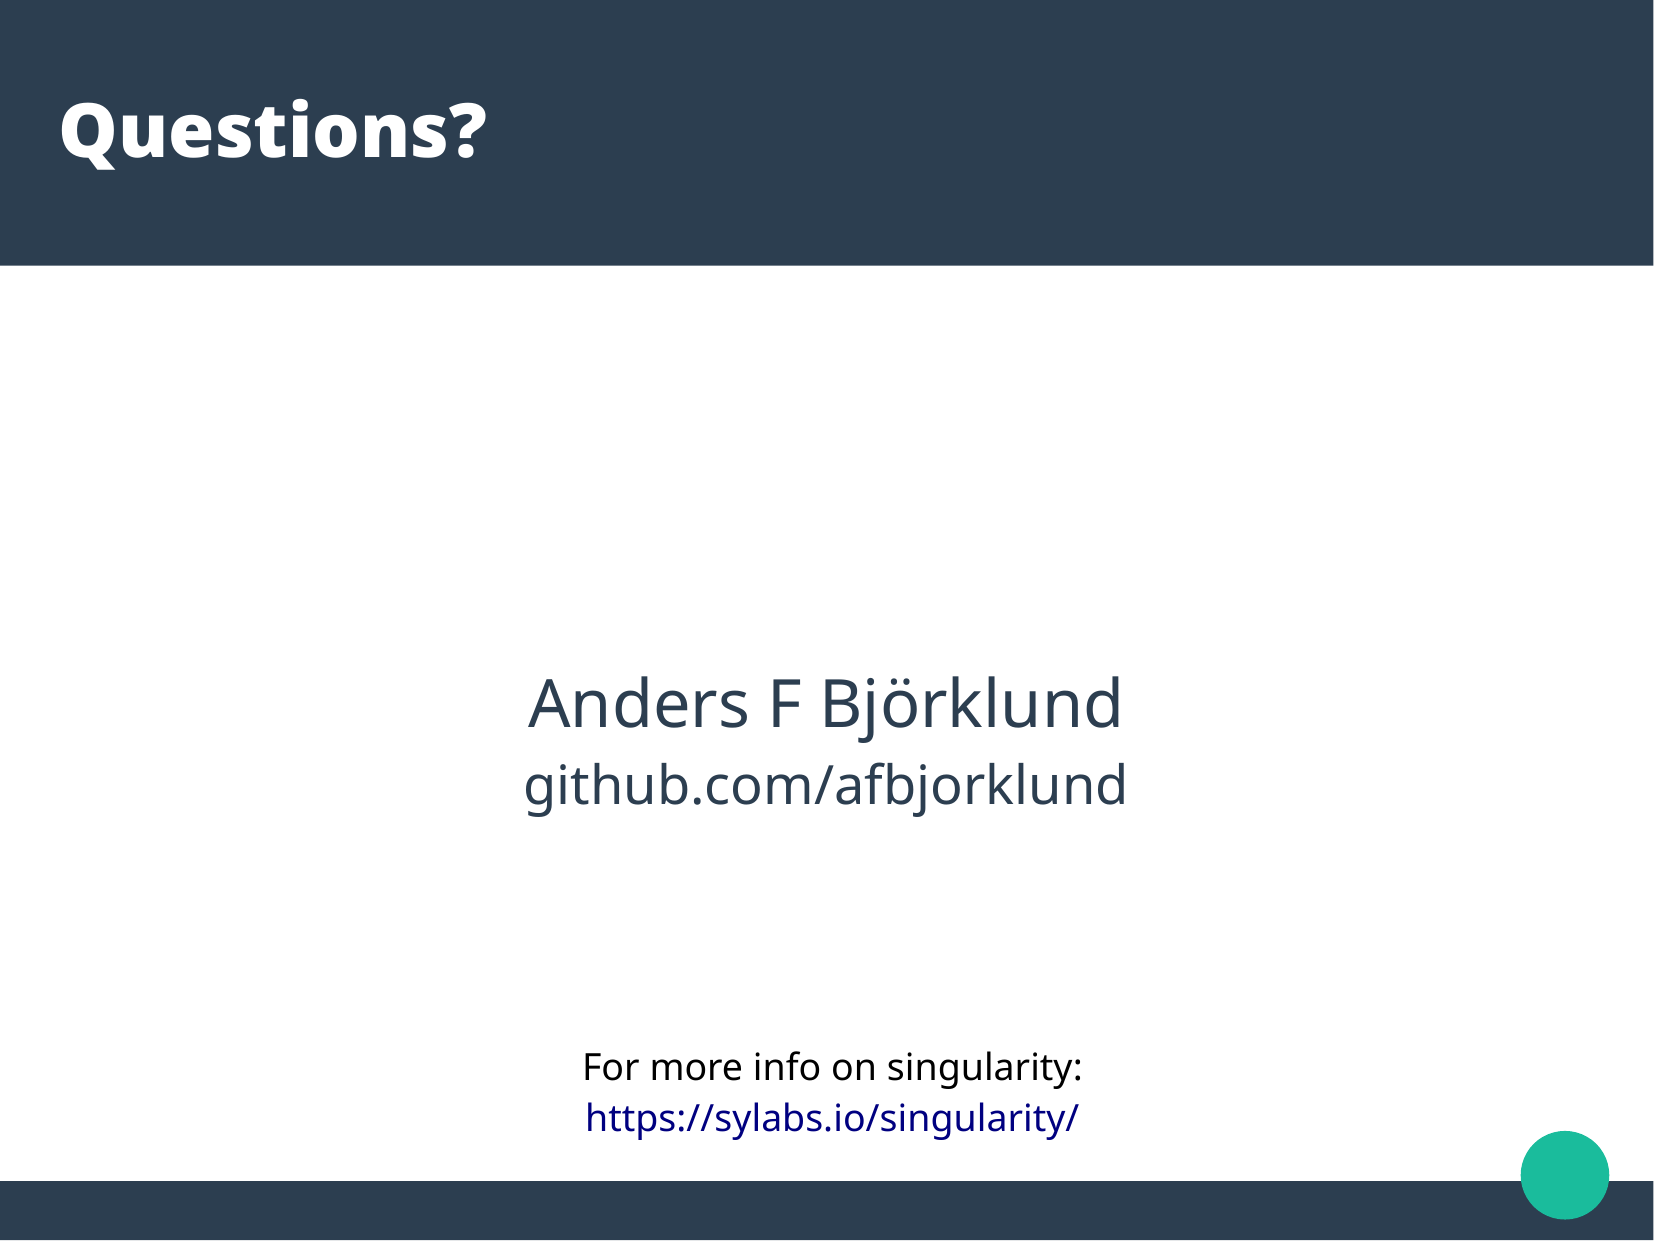

# Questions?
Anders F Björklund
github.com/afbjorklund
For more info on singularity:
https://sylabs.io/singularity/